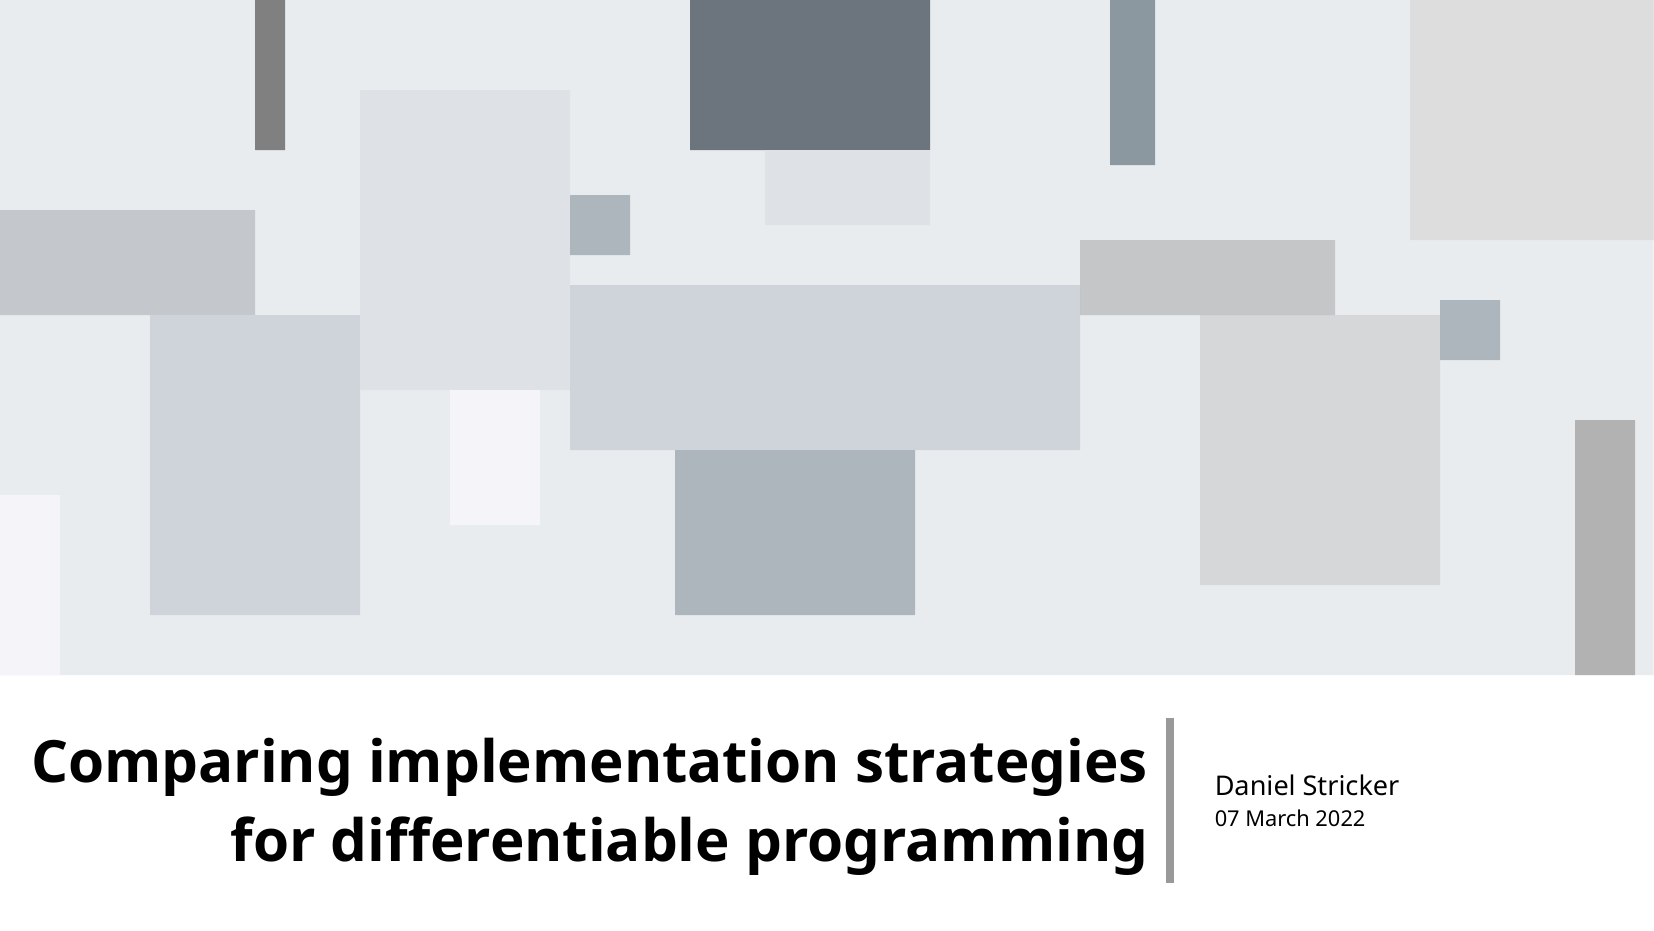

Comparing implementation strategies for differentiable programming
Daniel Stricker
07 March 2022